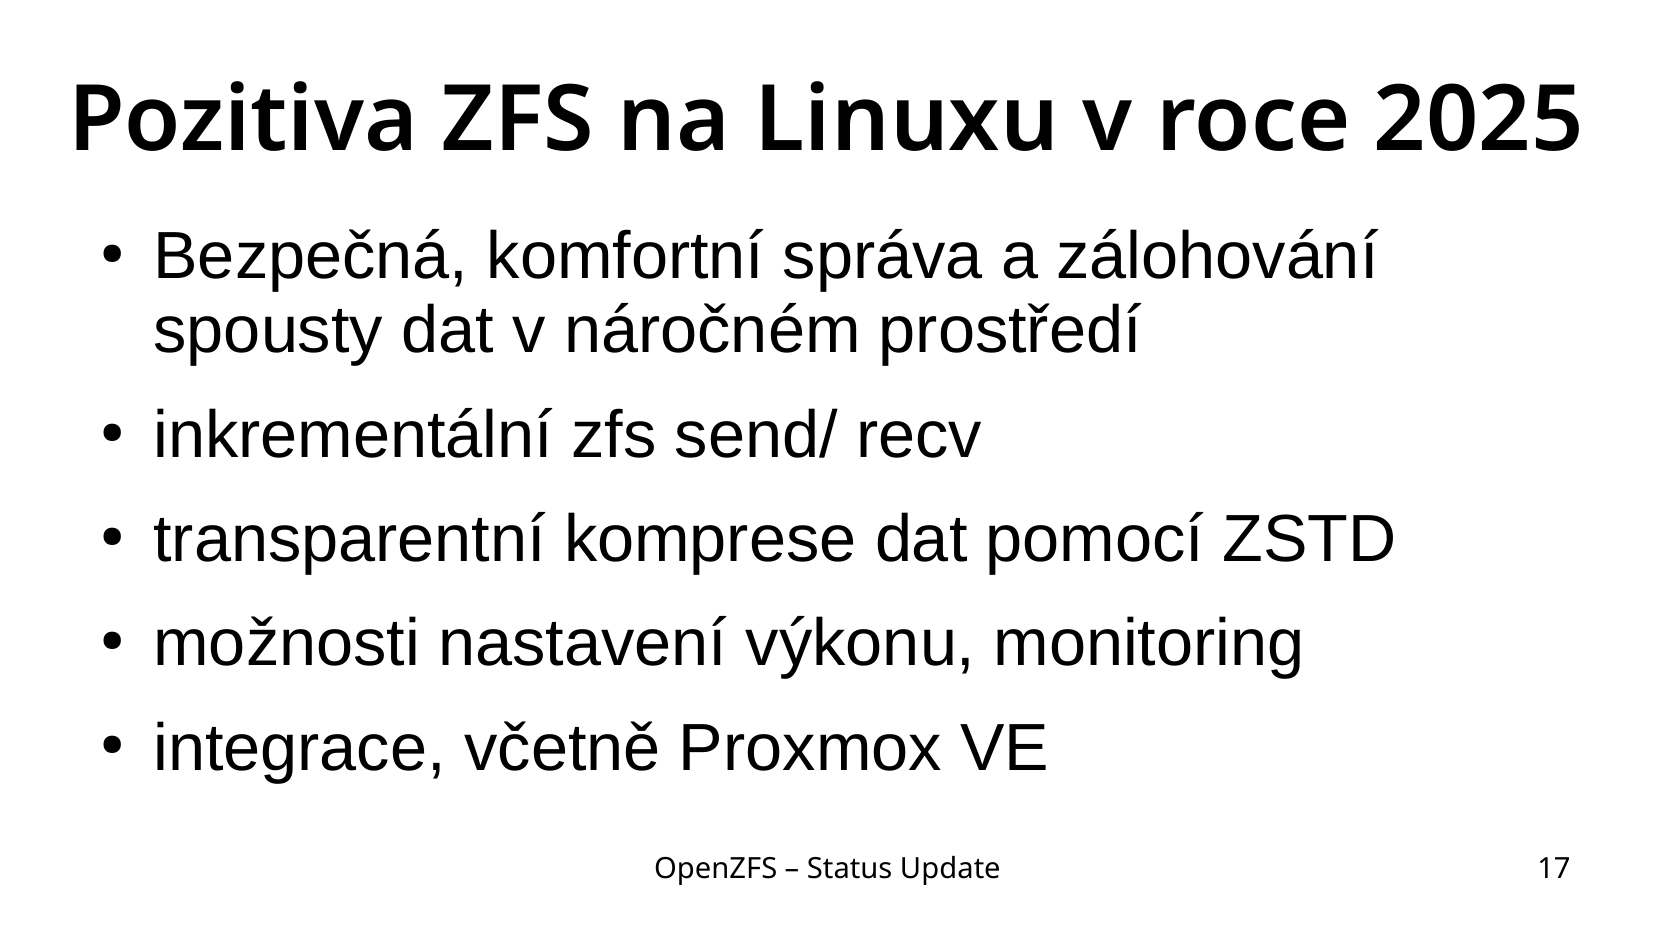

# Pozitiva ZFS na Linuxu v roce 2025
Bezpečná, komfortní správa a zálohování spousty dat v náročném prostředí
inkrementální zfs send/ recv
transparentní komprese dat pomocí ZSTD
možnosti nastavení výkonu, monitoring
integrace, včetně Proxmox VE
OpenZFS – Status Update
17